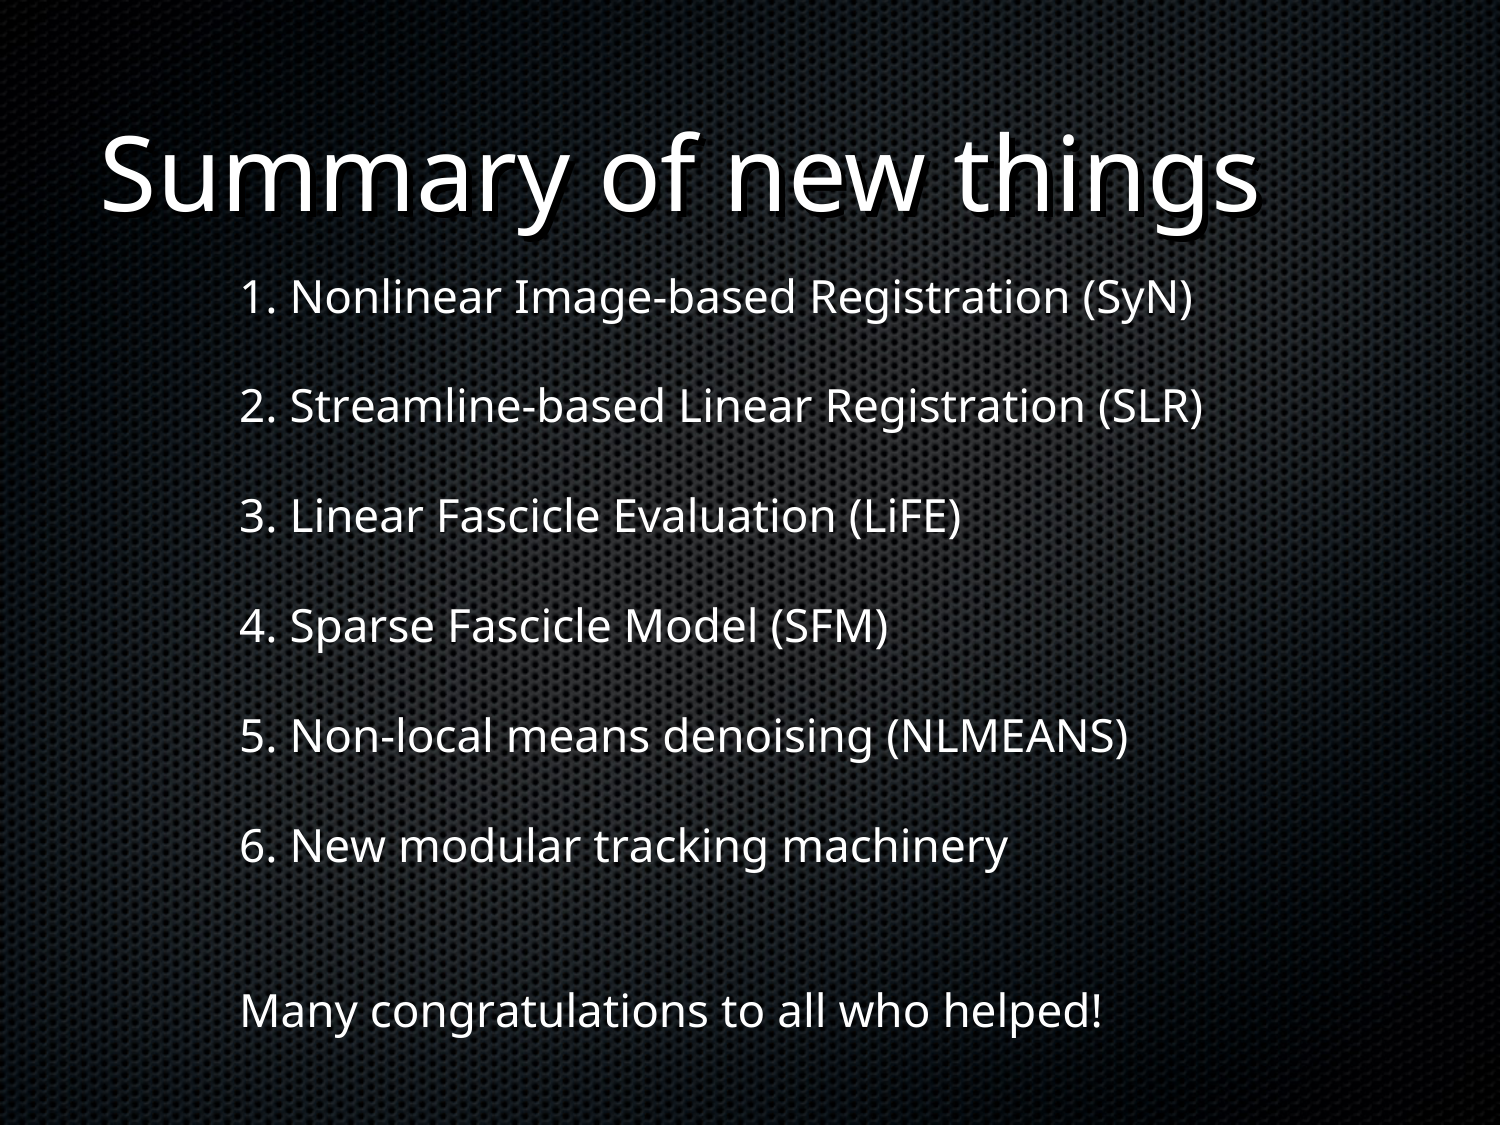

# Summary of new things
1. Nonlinear Image-based Registration (SyN)
2. Streamline-based Linear Registration (SLR)
3. Linear Fascicle Evaluation (LiFE)
4. Sparse Fascicle Model (SFM)
5. Non-local means denoising (NLMEANS)
6. New modular tracking machinery
Many congratulations to all who helped!